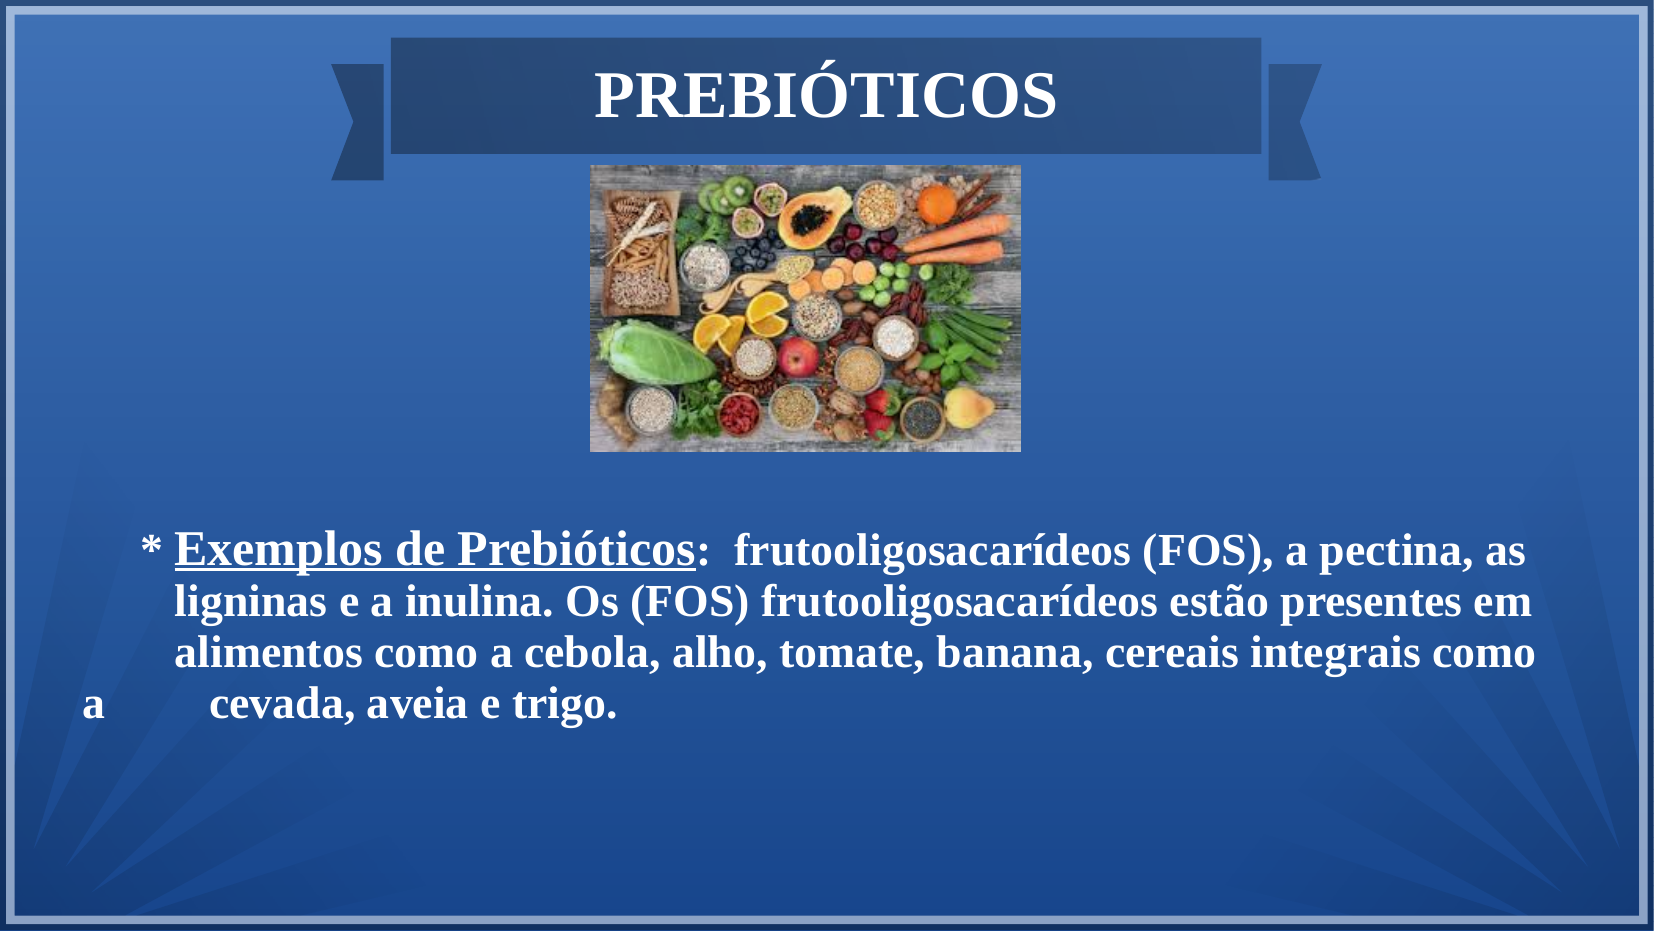

# PREBIÓTICOS
 * Exemplos de Prebióticos: frutooligosacarídeos (FOS), a pectina, as ligninas e a inulina. Os (FOS) frutooligosacarídeos estão presentes em alimentos como a cebola, alho, tomate, banana, cereais integrais como a cevada, aveia e trigo.